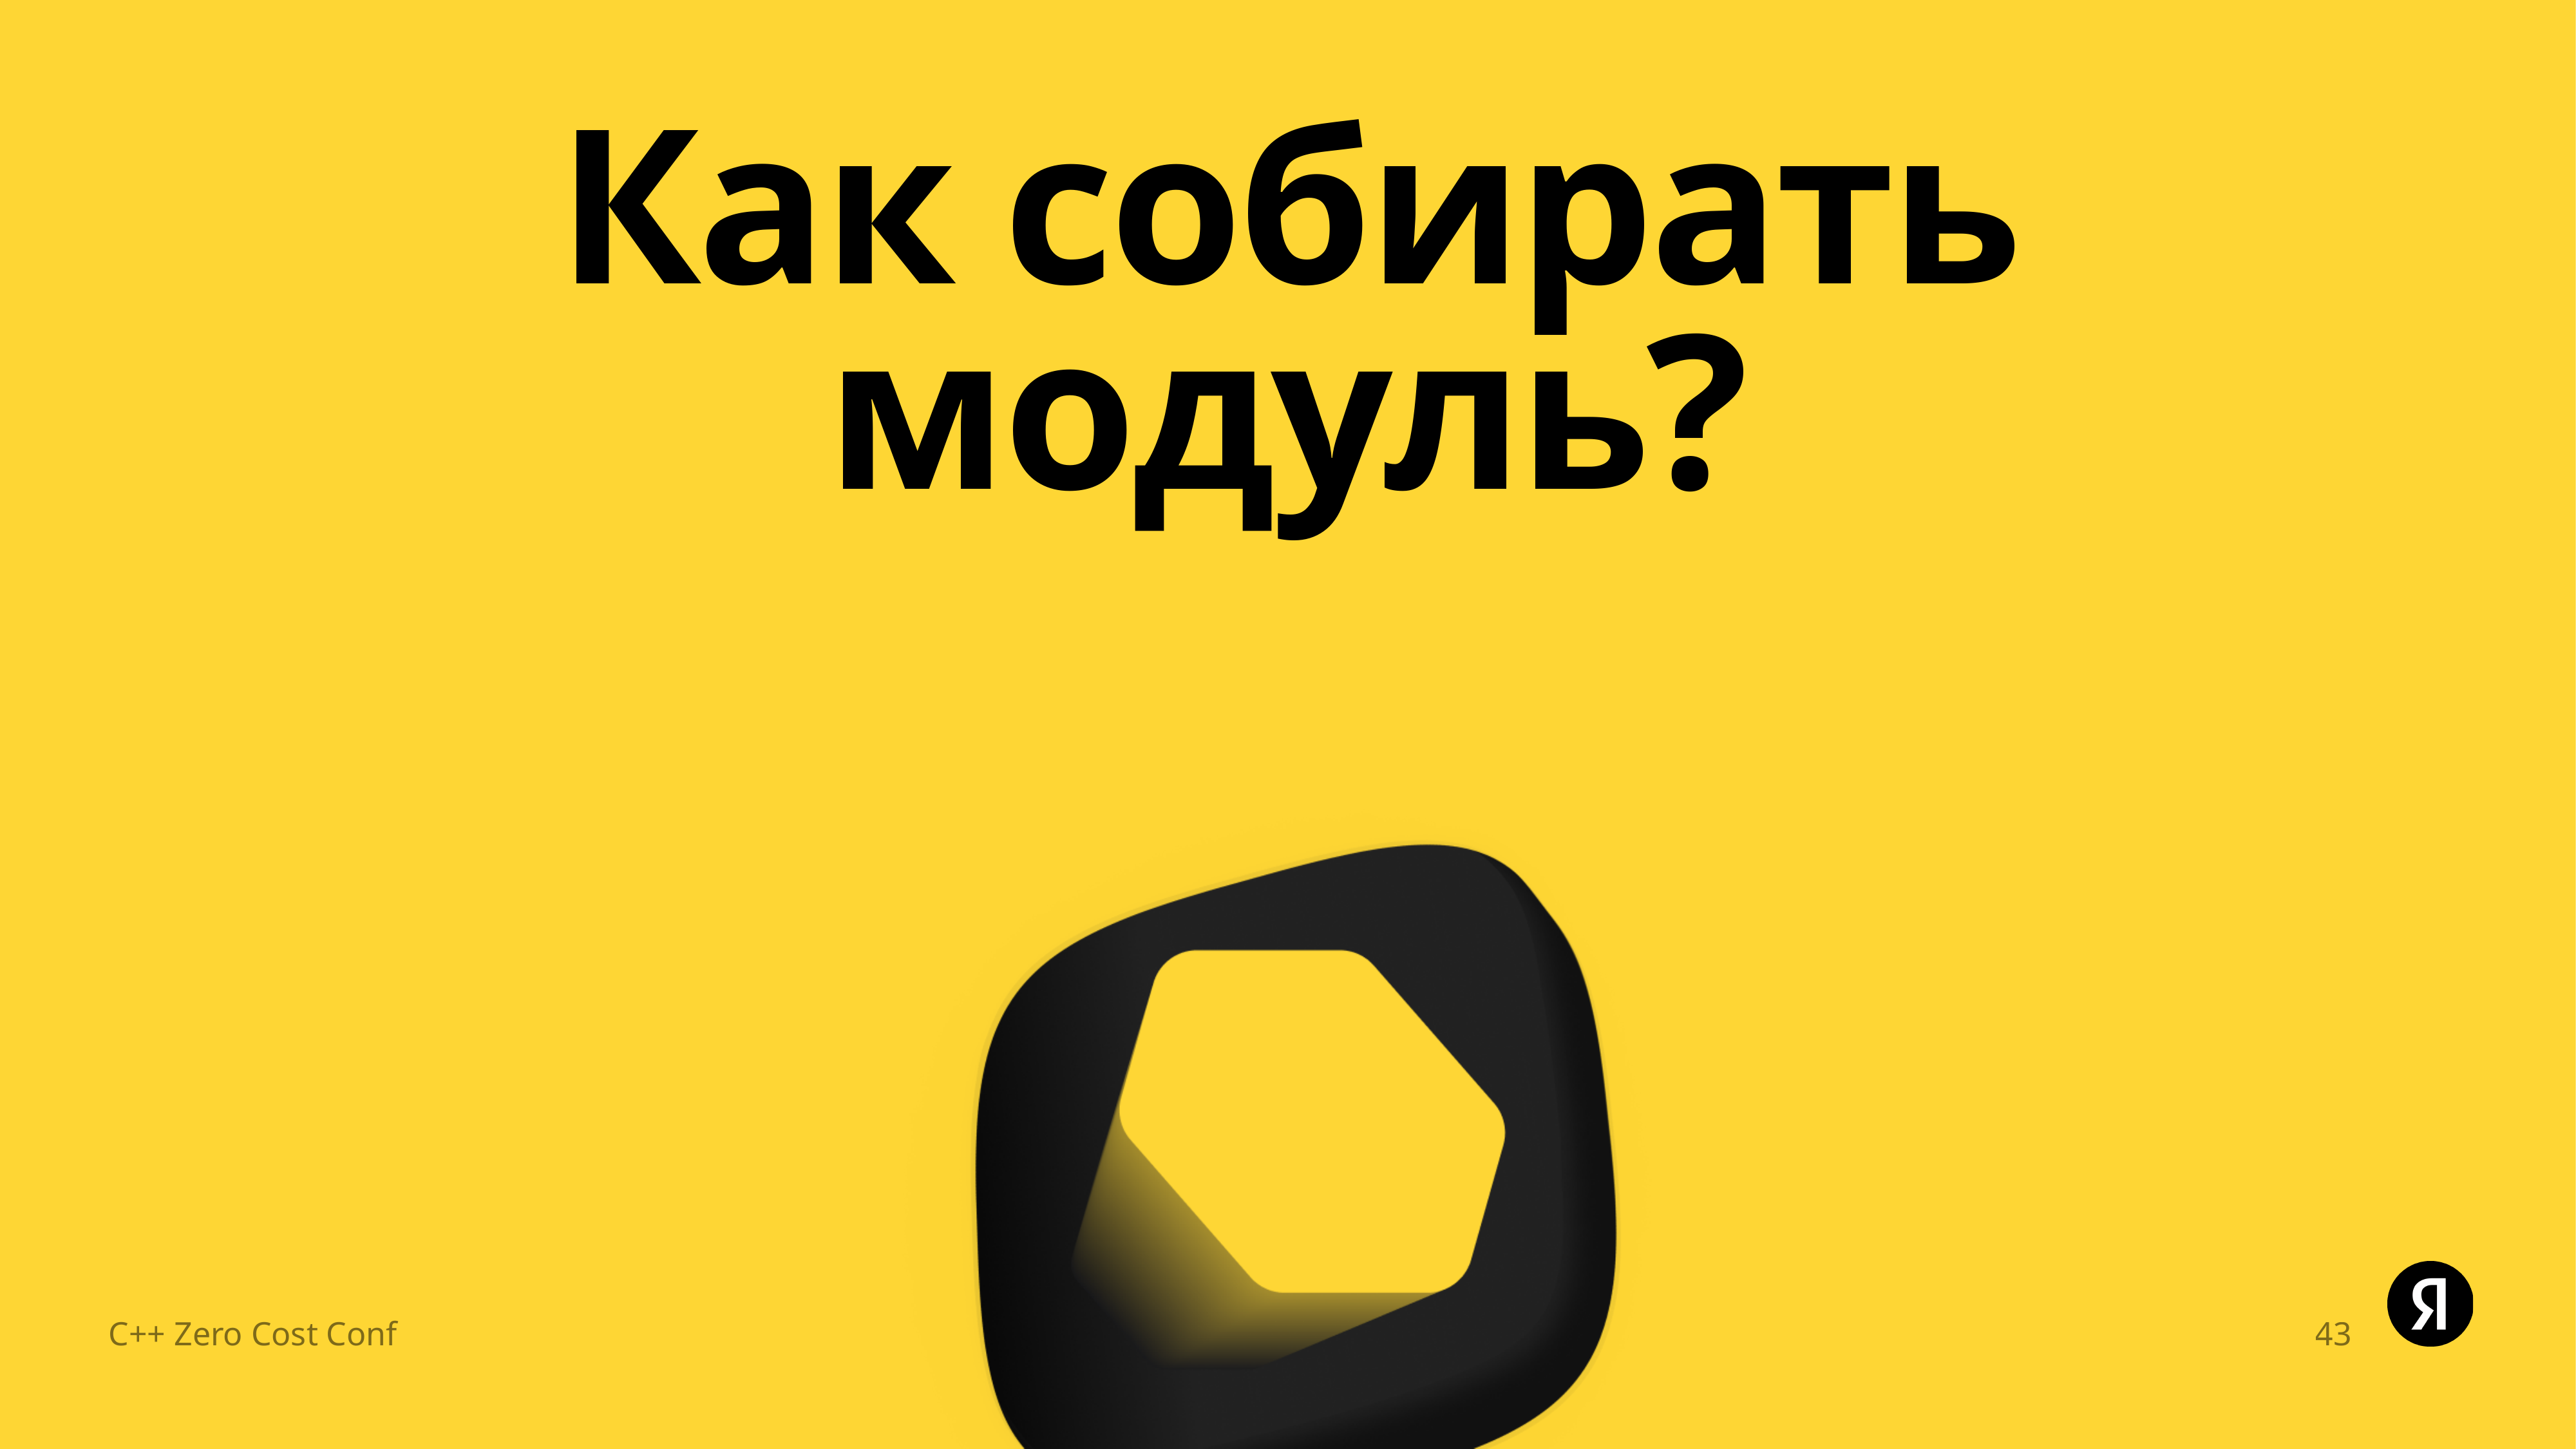

# Как собирать модуль?
C++ Zero Cost Conf
43